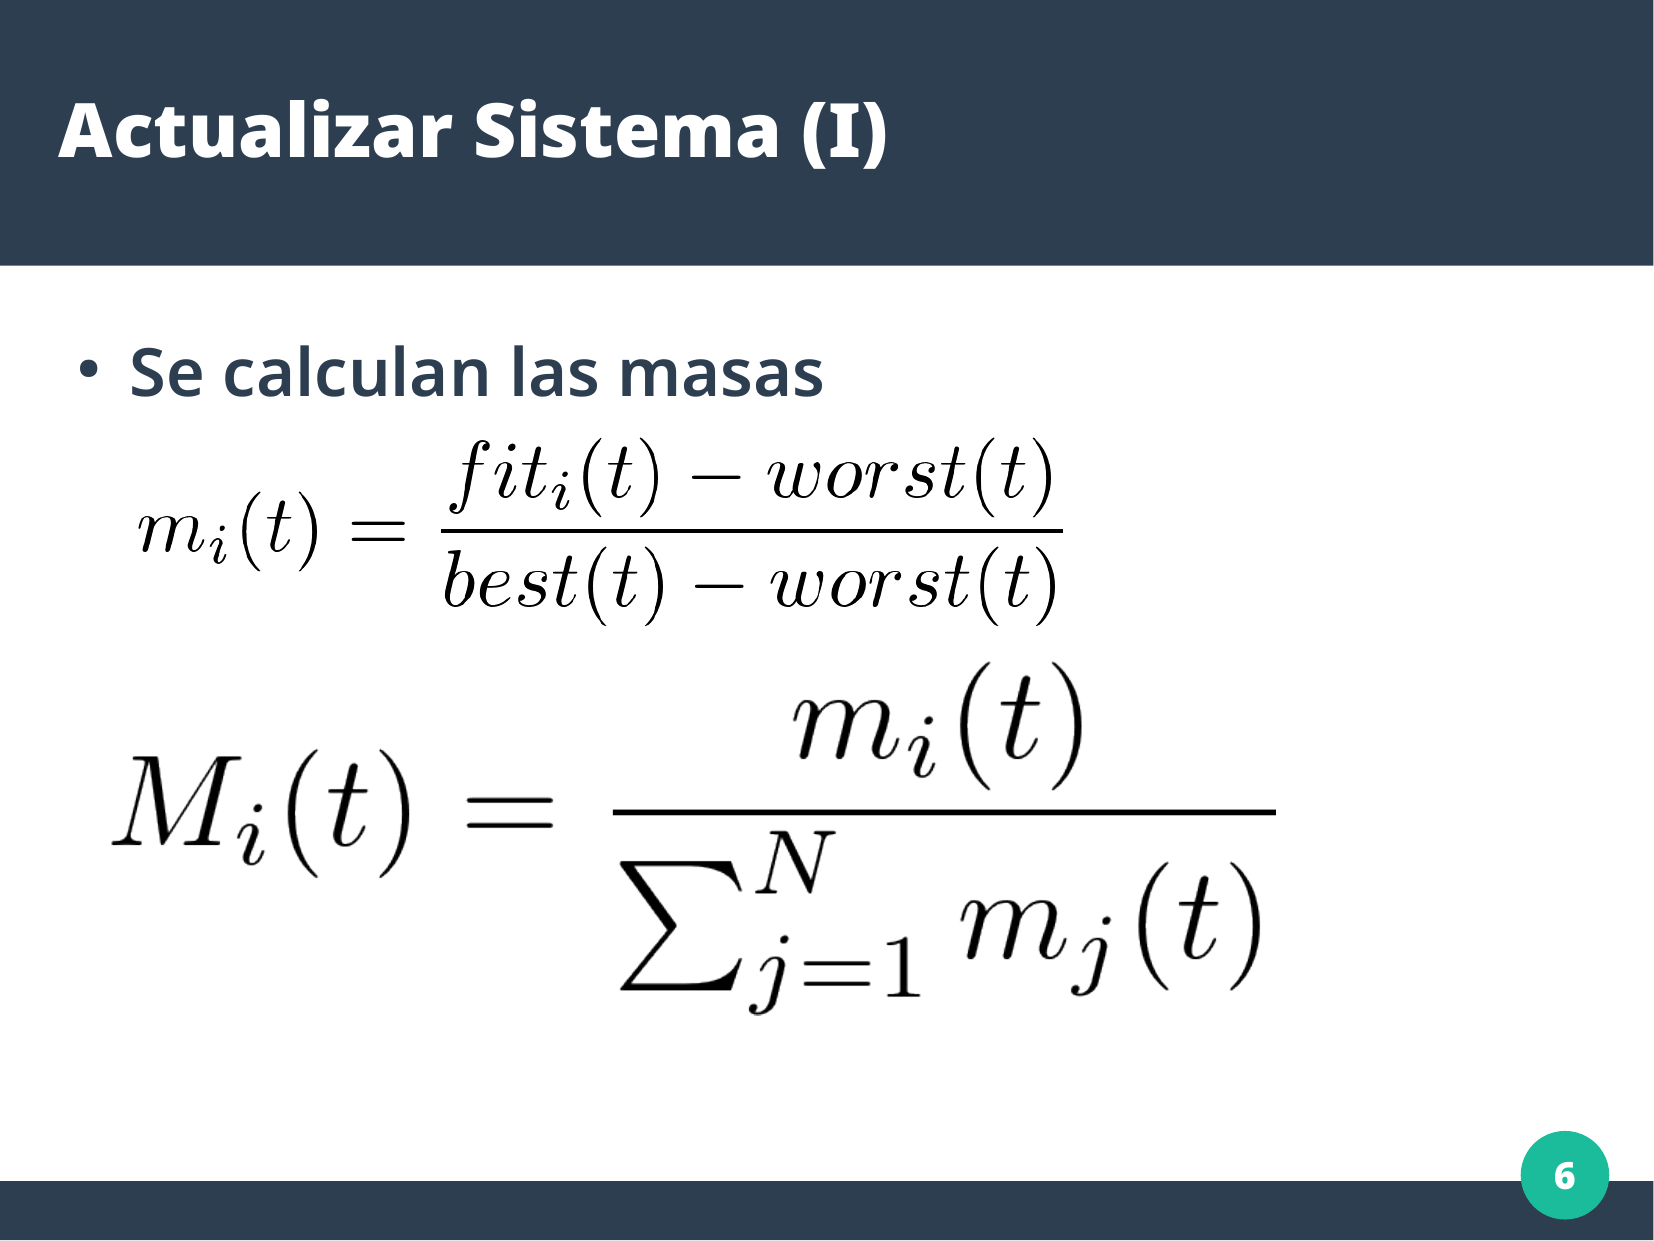

# Actualizar Sistema (I)
Se calculan las masas
6